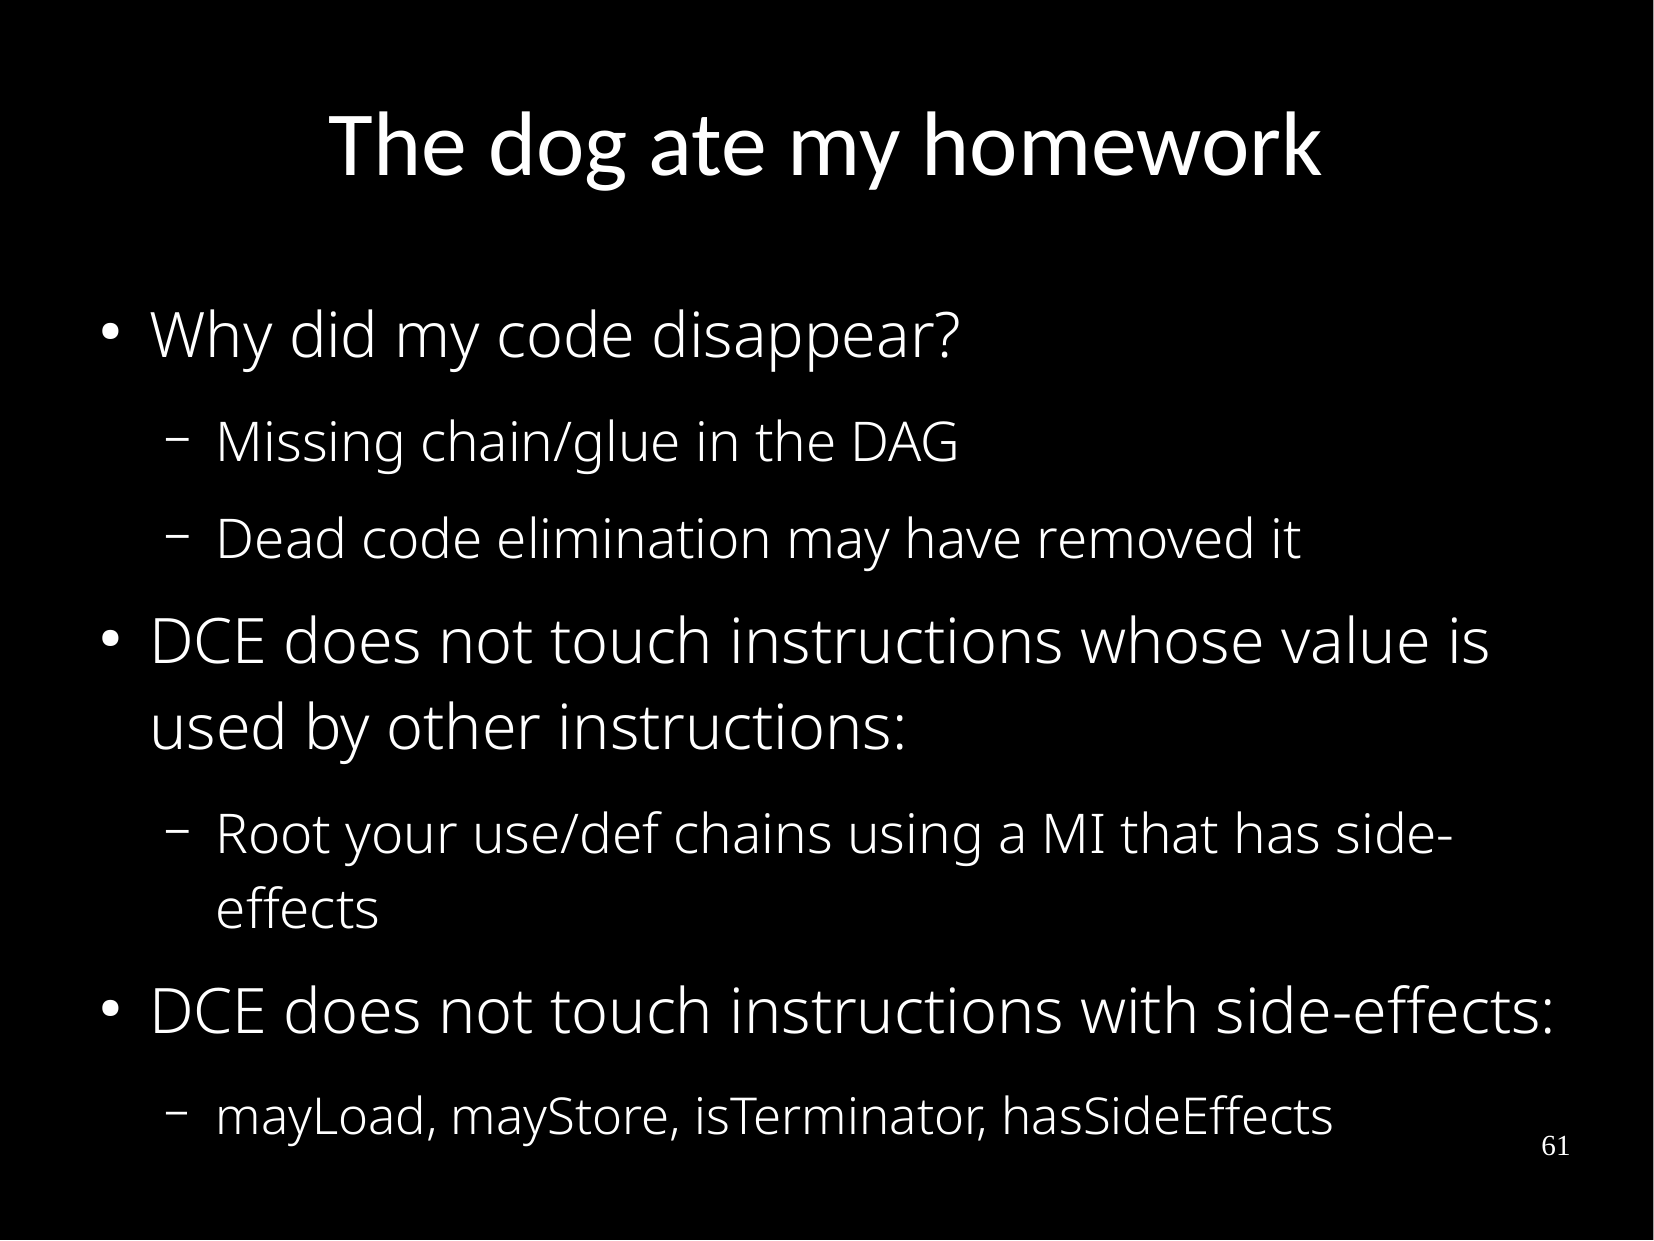

# The dog ate my homework
Why did my code disappear?
Missing chain/glue in the DAG
Dead code elimination may have removed it
DCE does not touch instructions whose value is used by other instructions:
Root your use/def chains using a MI that has side-effects
DCE does not touch instructions with side-effects:
mayLoad, mayStore, isTerminator, hasSideEffects
61